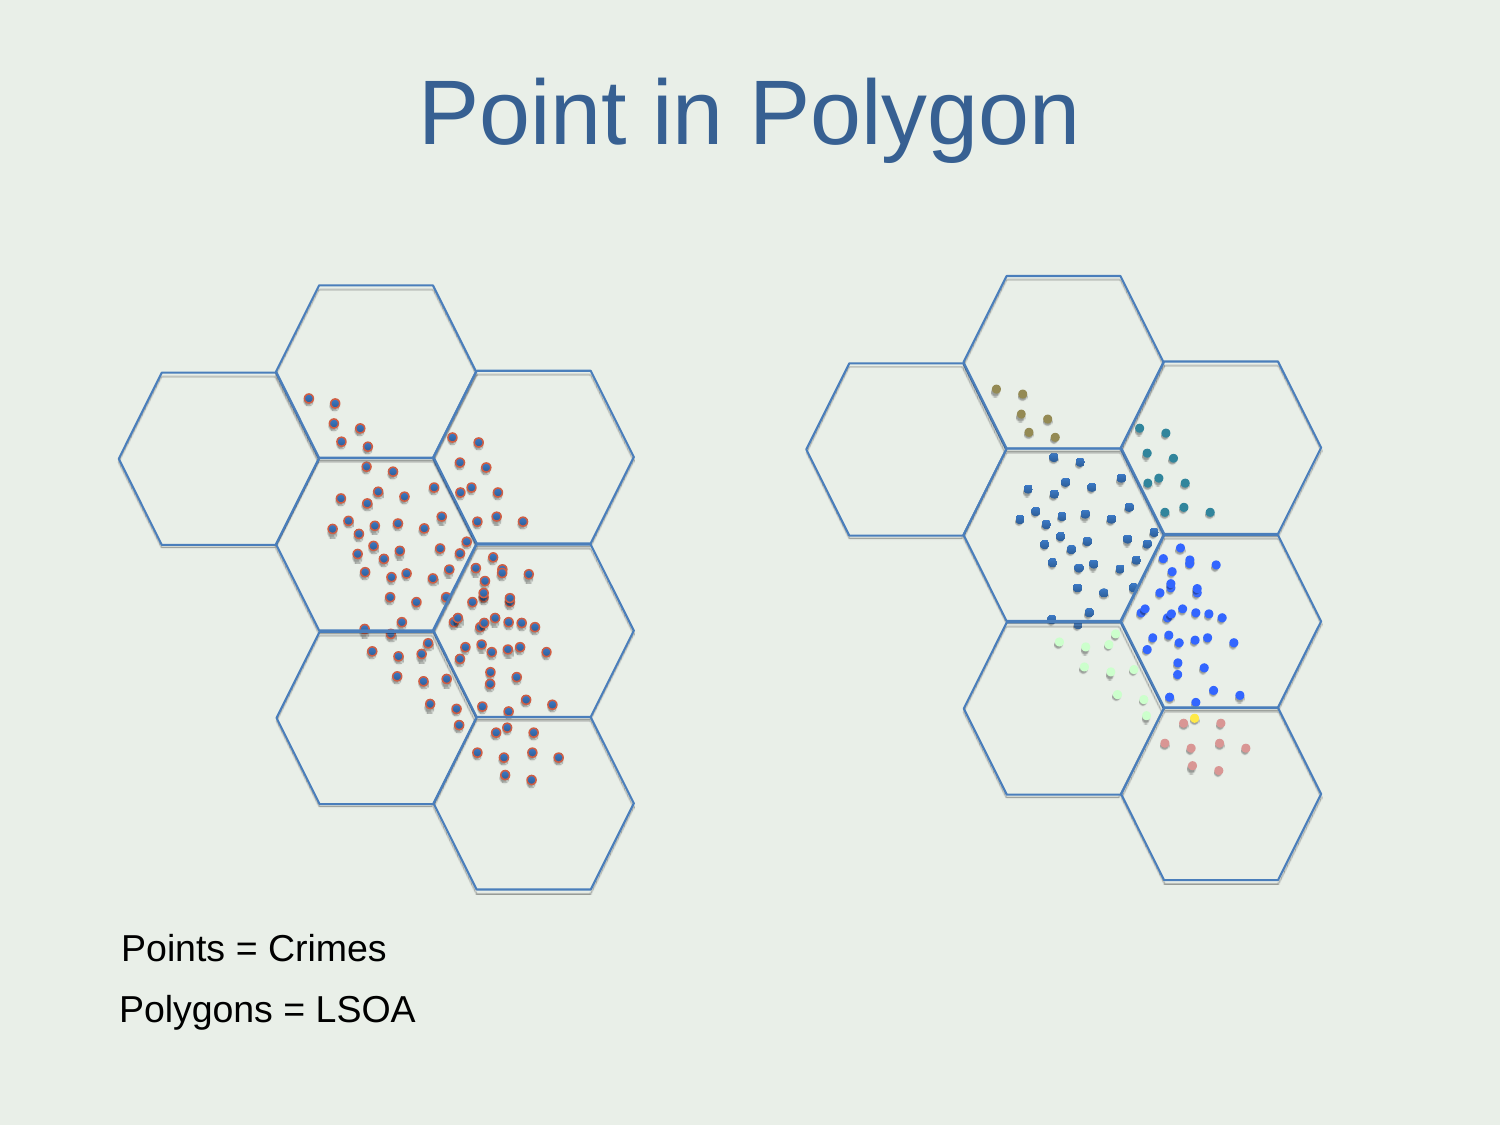

Point in Polygon
Points = Crimes
Polygons = LSOA